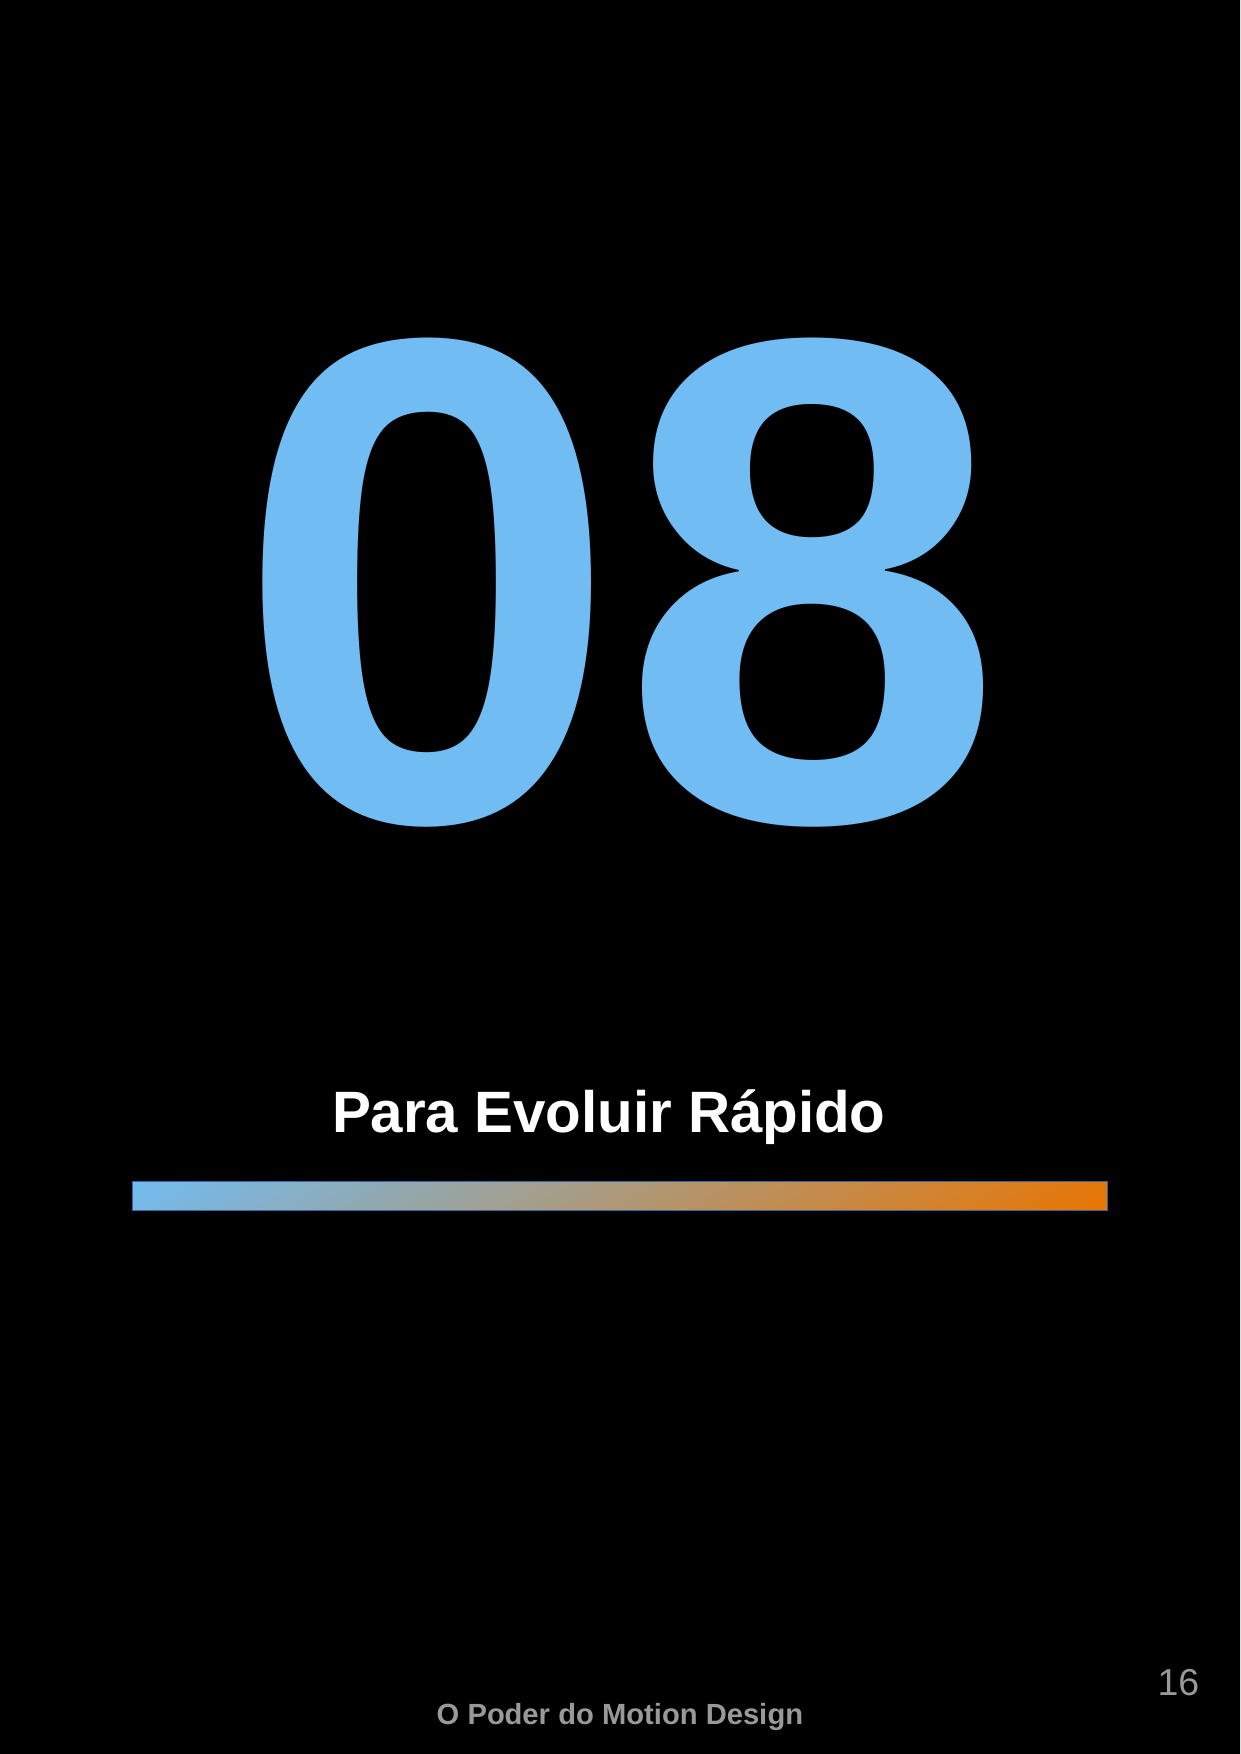

08
Para Evoluir Rápido
16
O Poder do Motion Design